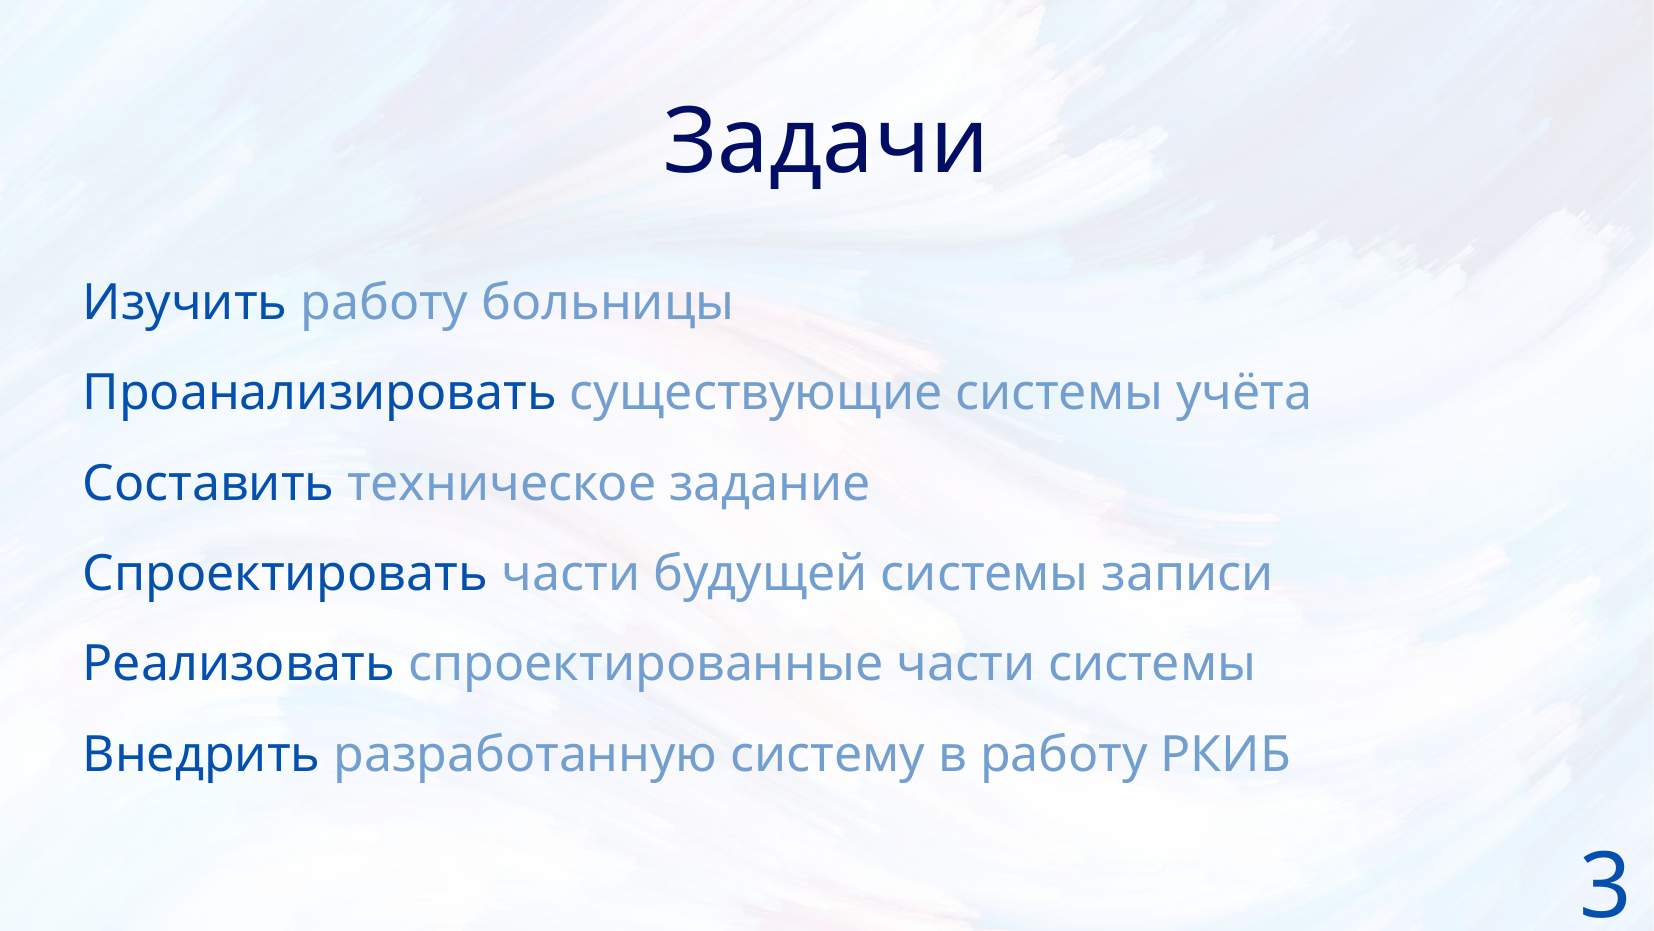

# Задачи
Изучить работу больницы
Проанализировать существующие системы учёта
Составить техническое задание
Спроектировать части будущей системы записи
Реализовать спроектированные части системы
Внедрить разработанную систему в работу РКИБ
3